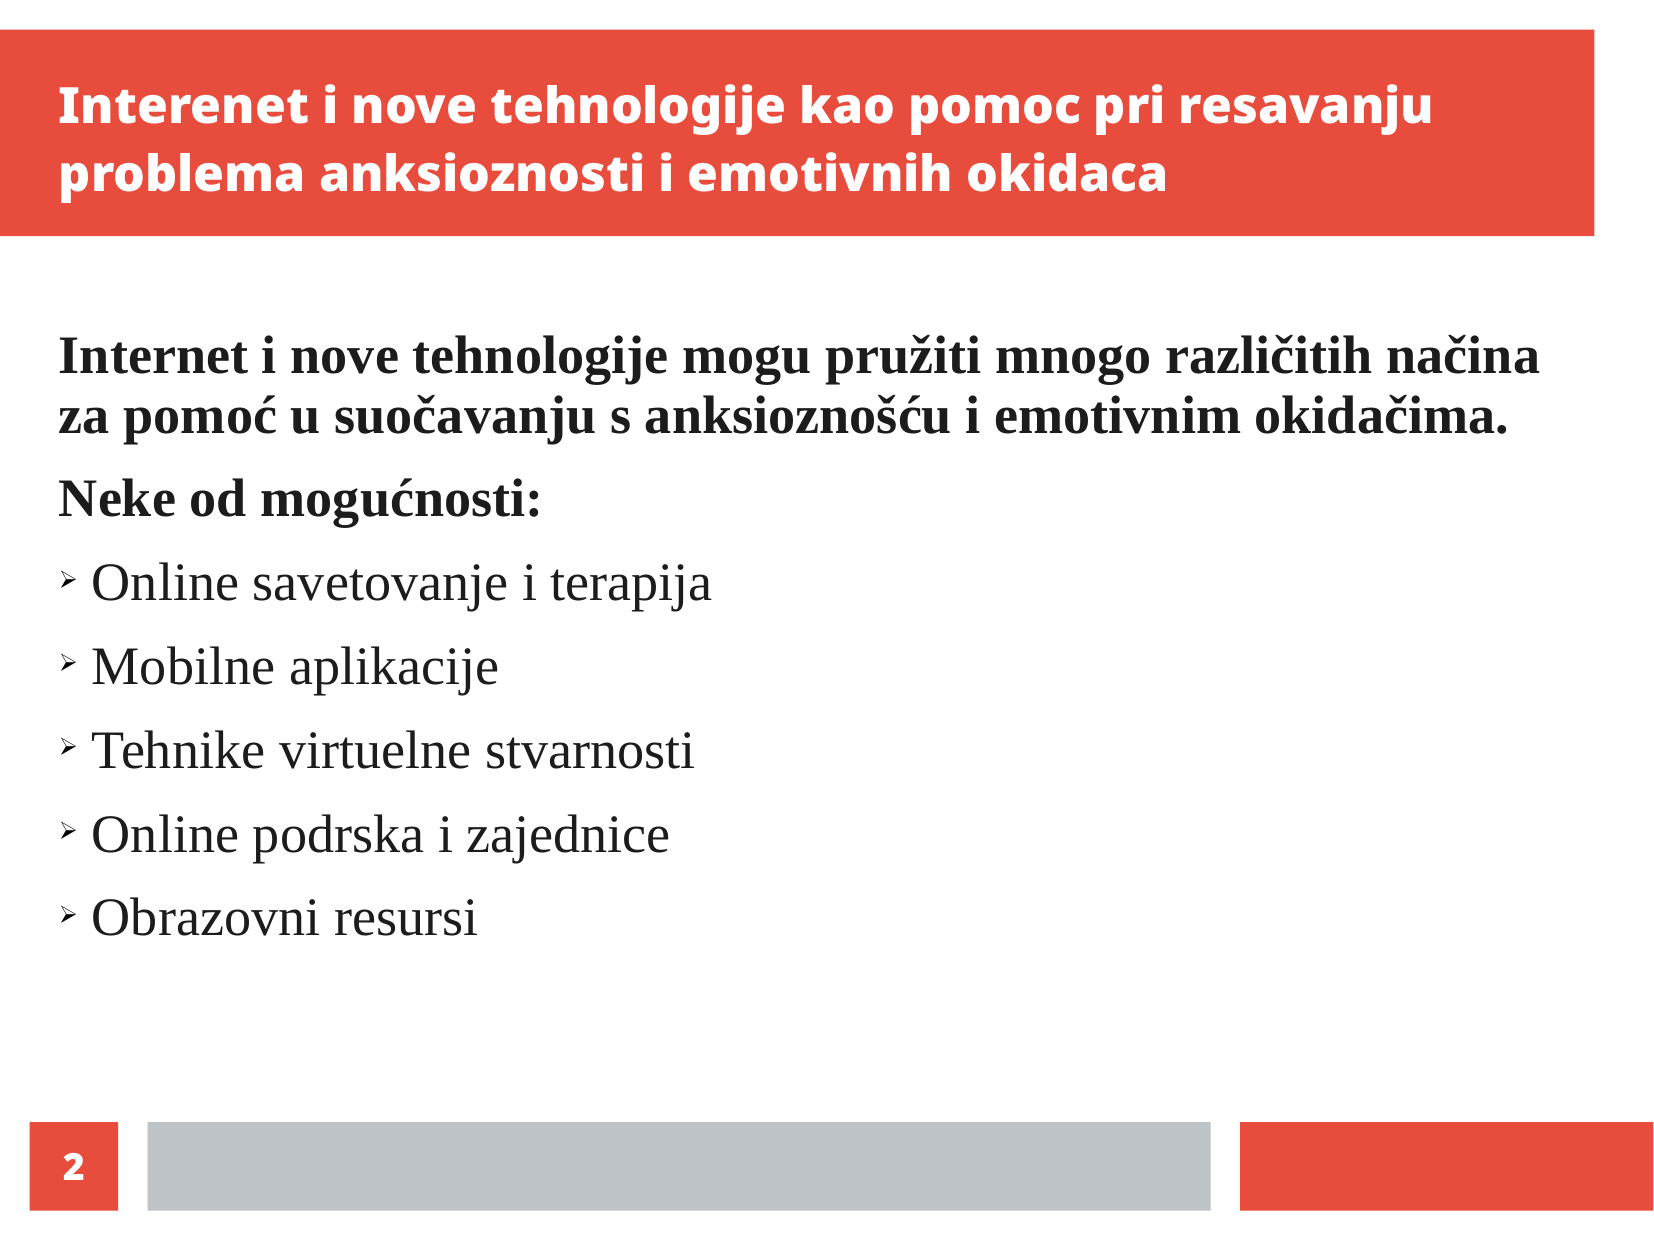

# Interenet i nove tehnologije kao pomoc pri resavanju problema anksioznosti i emotivnih okidaca
Internet i nove tehnologije mogu pružiti mnogo različitih načina za pomoć u suočavanju s anksioznošću i emotivnim okidačima.
Neke od mogućnosti:
 Online savetovanje i terapija
 Mobilne aplikacije
 Tehnike virtuelne stvarnosti
 Online podrska i zajednice
 Obrazovni resursi
2